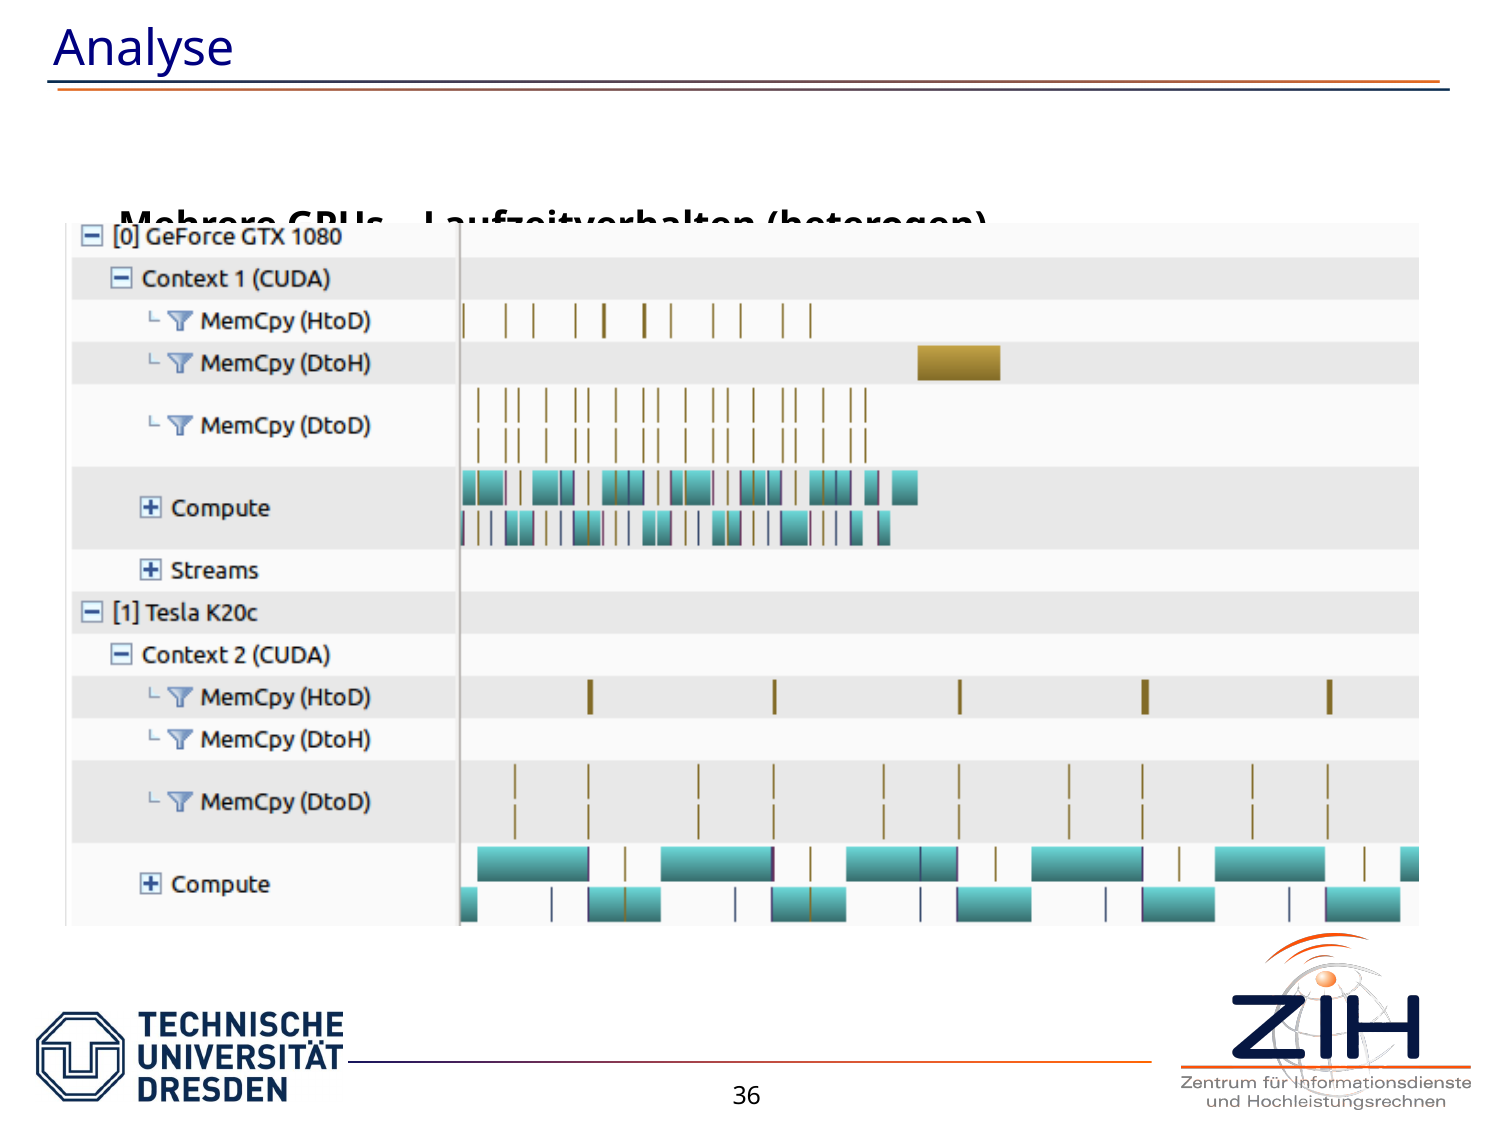

# Analyse
Mehrere GPUs – Laufzeitverhalten (heterogen)
36